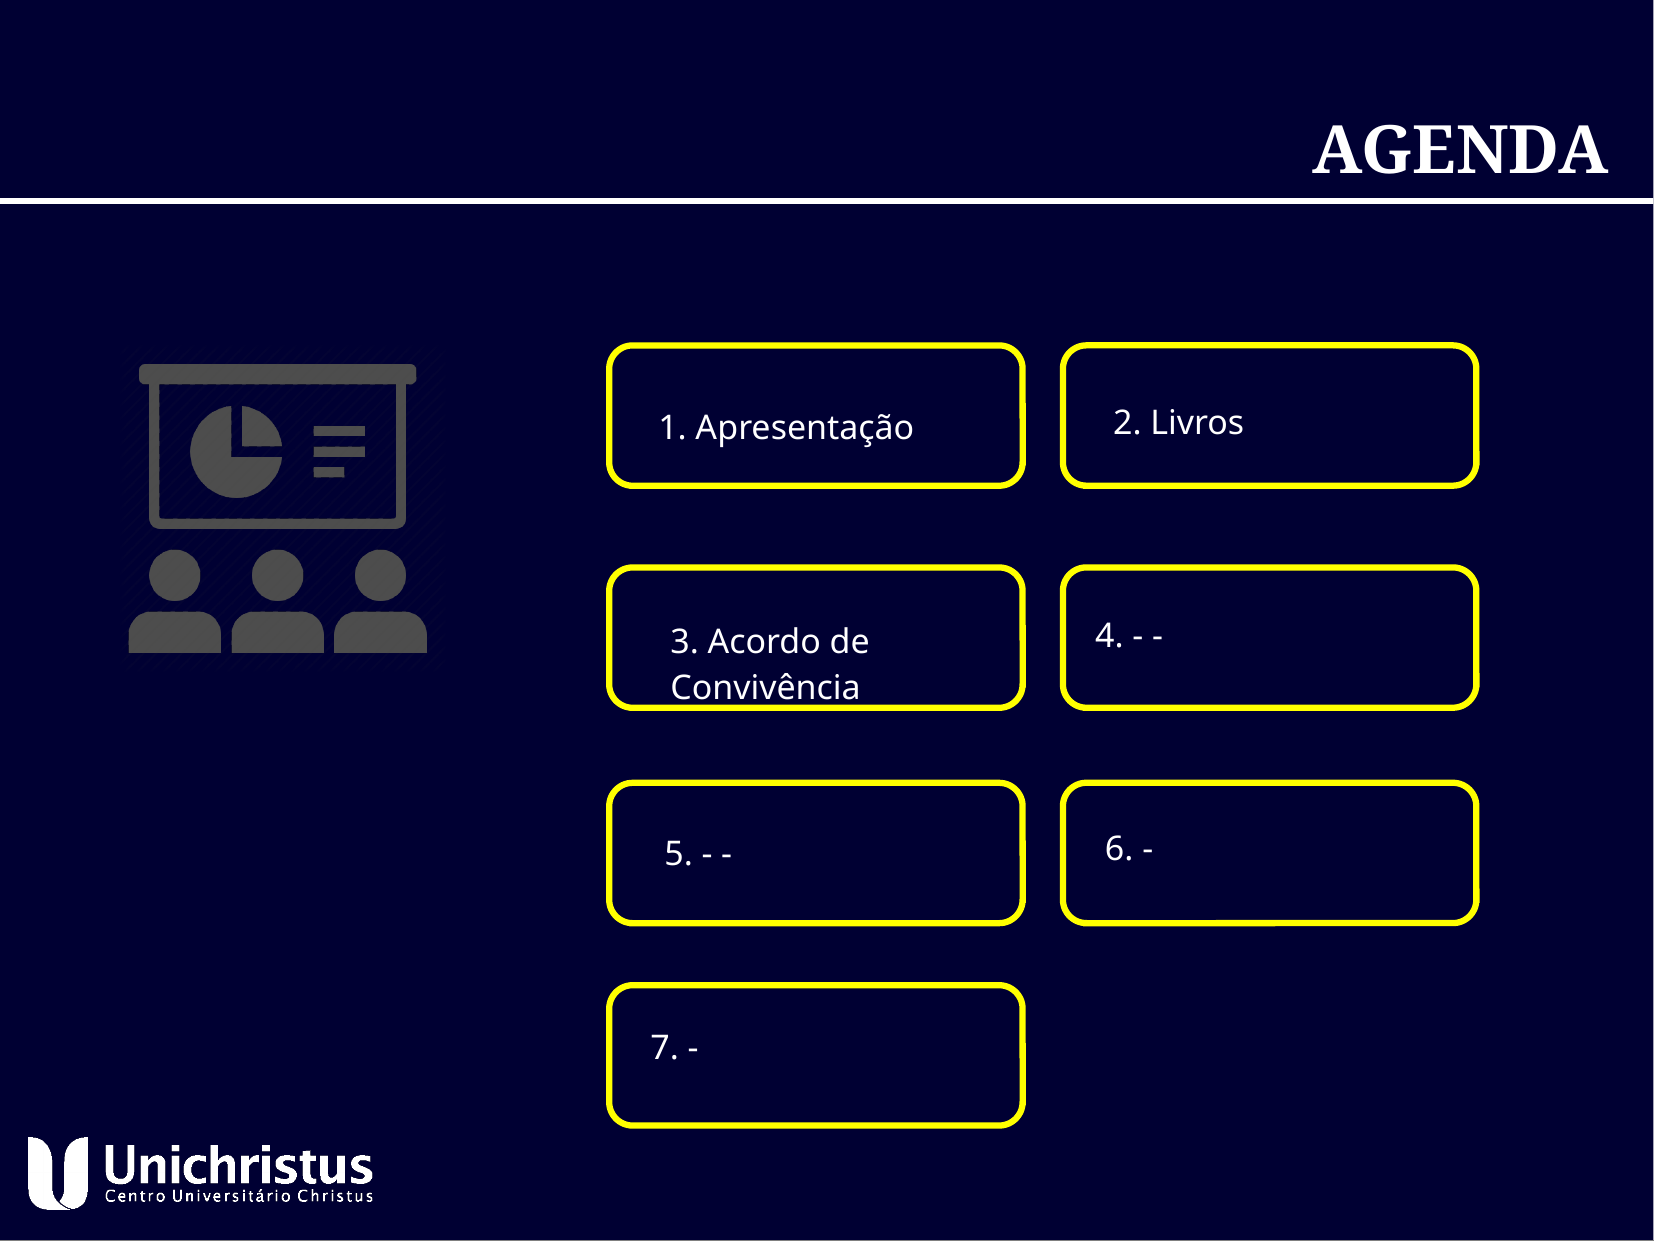

AGENDA
2. Livros
1. Apresentação
4. - -
3. Acordo de Convivência
6. -
5. - -
7. -